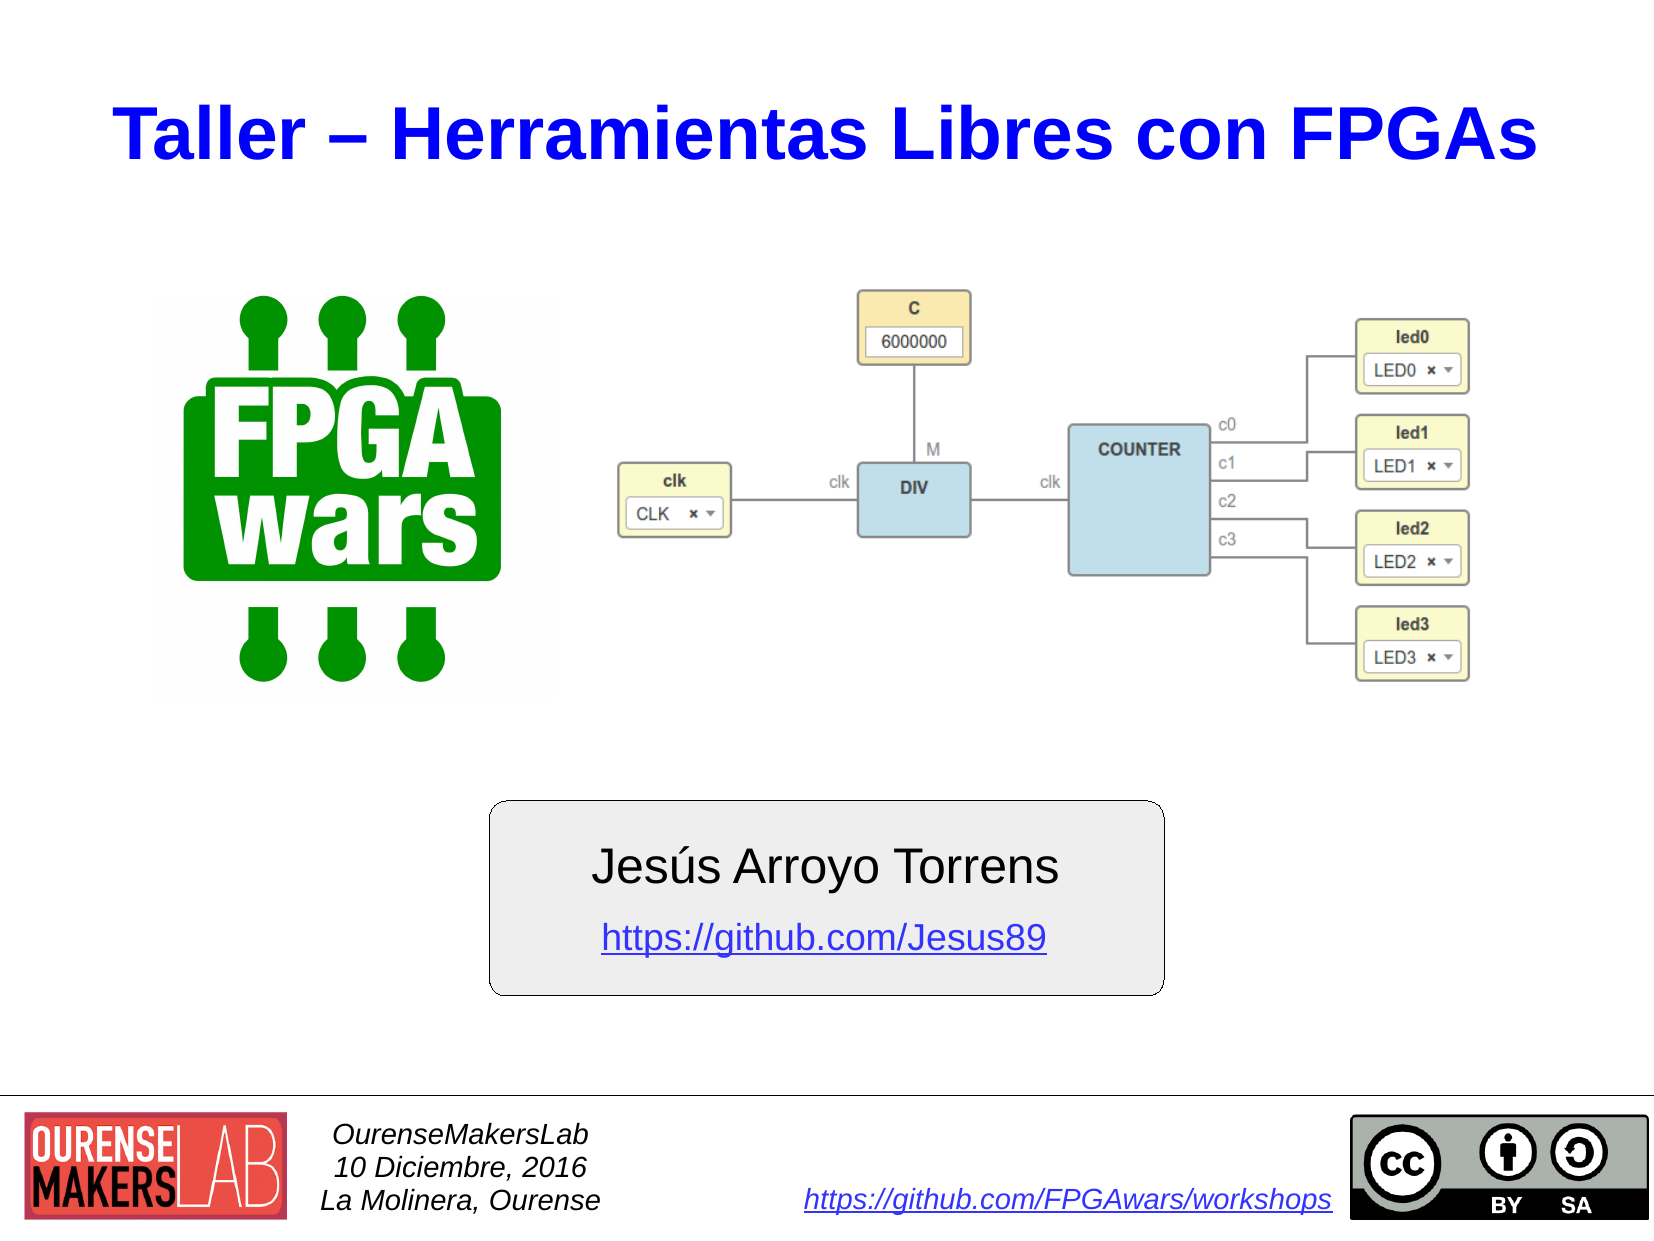

# Taller – Herramientas Libres con FPGAs
Jesús Arroyo Torrens
https://github.com/Jesus89
OurenseMakersLab
10 Diciembre, 2016
La Molinera, Ourense
https://github.com/FPGAwars/workshops